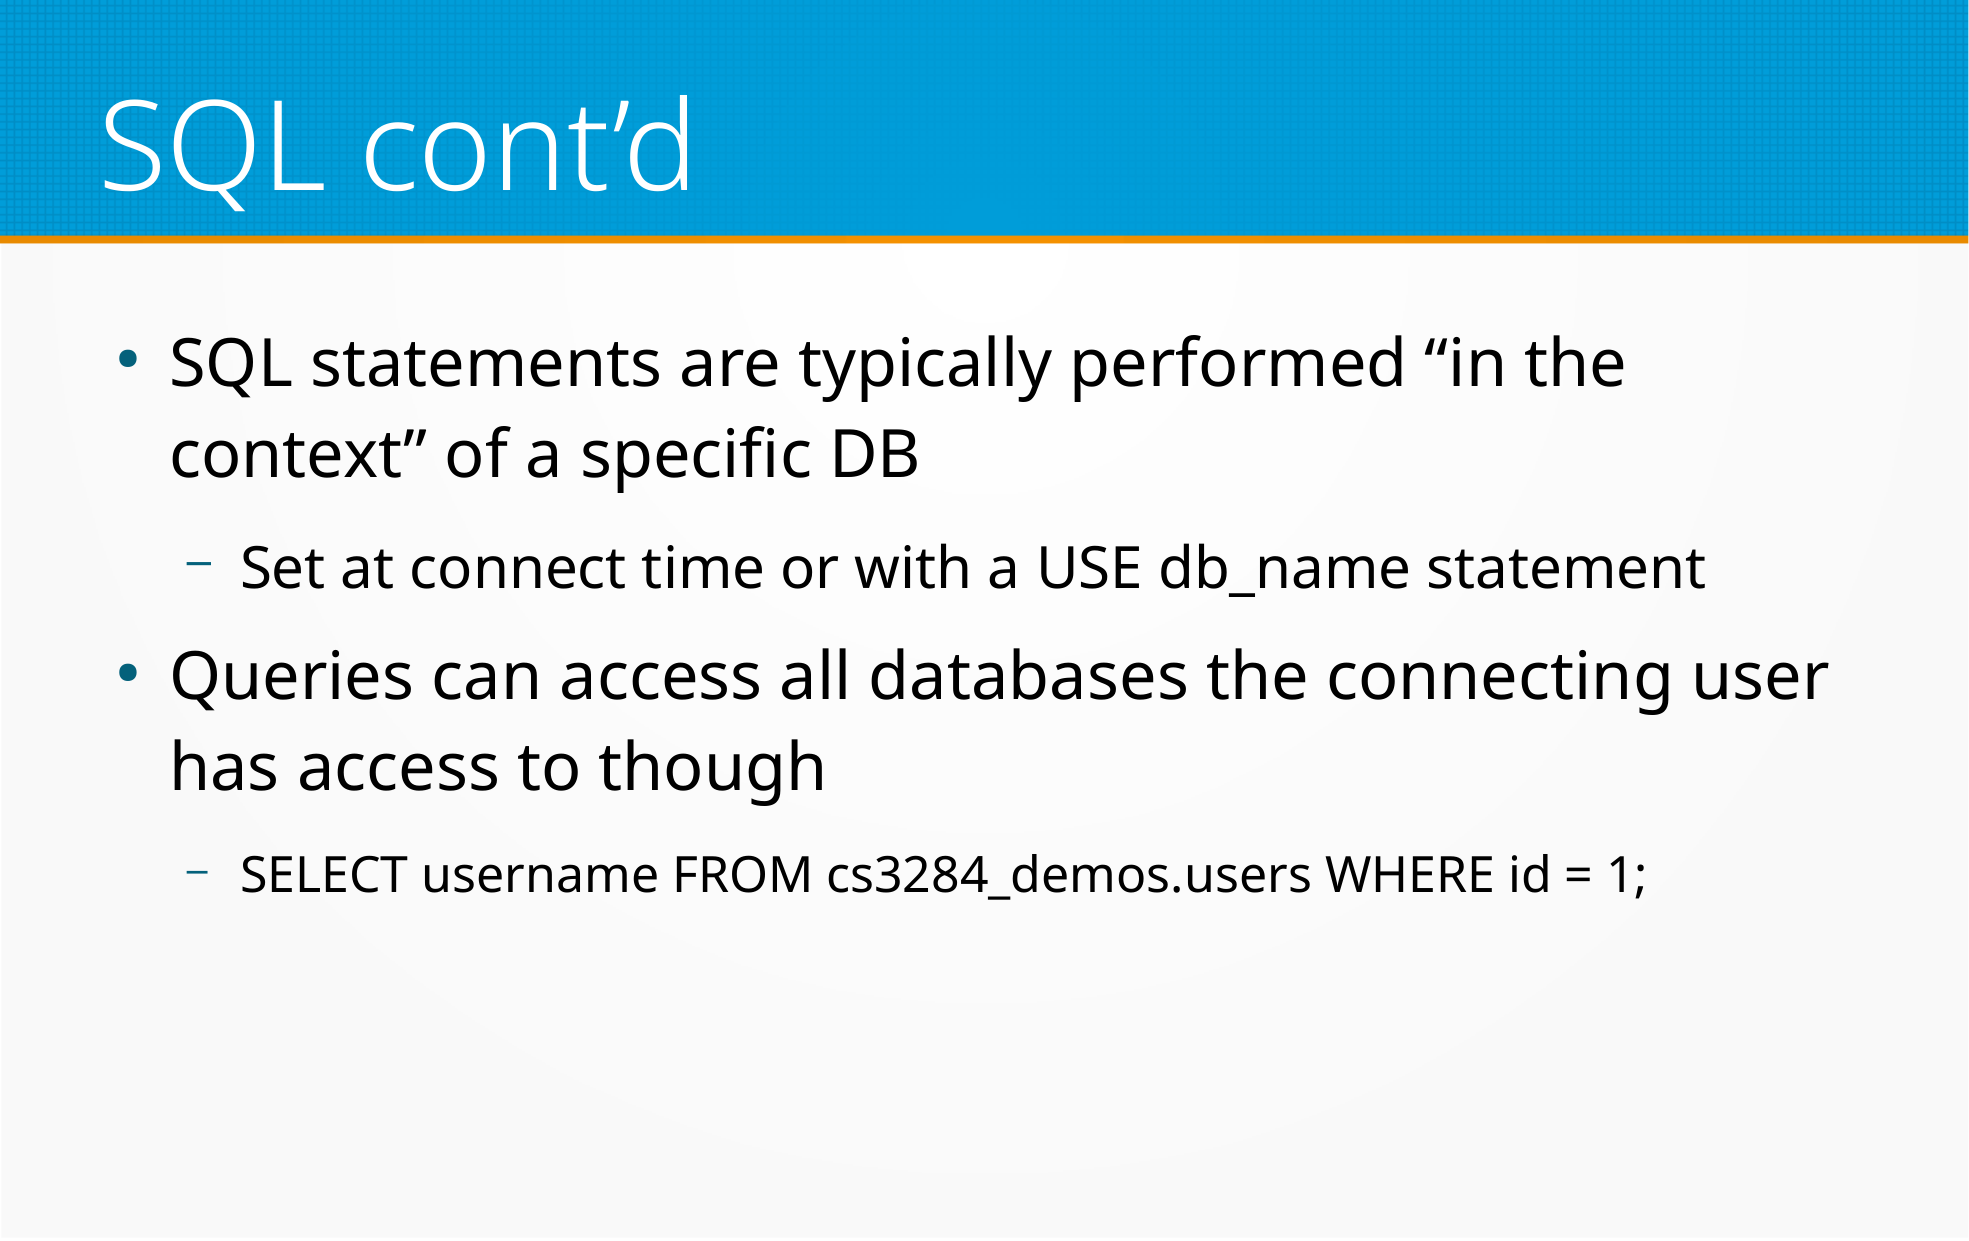

# SQL cont’d
SQL statements are typically performed “in the context” of a specific DB
Set at connect time or with a USE db_name statement
Queries can access all databases the connecting user has access to though
SELECT username FROM cs3284_demos.users WHERE id = 1;